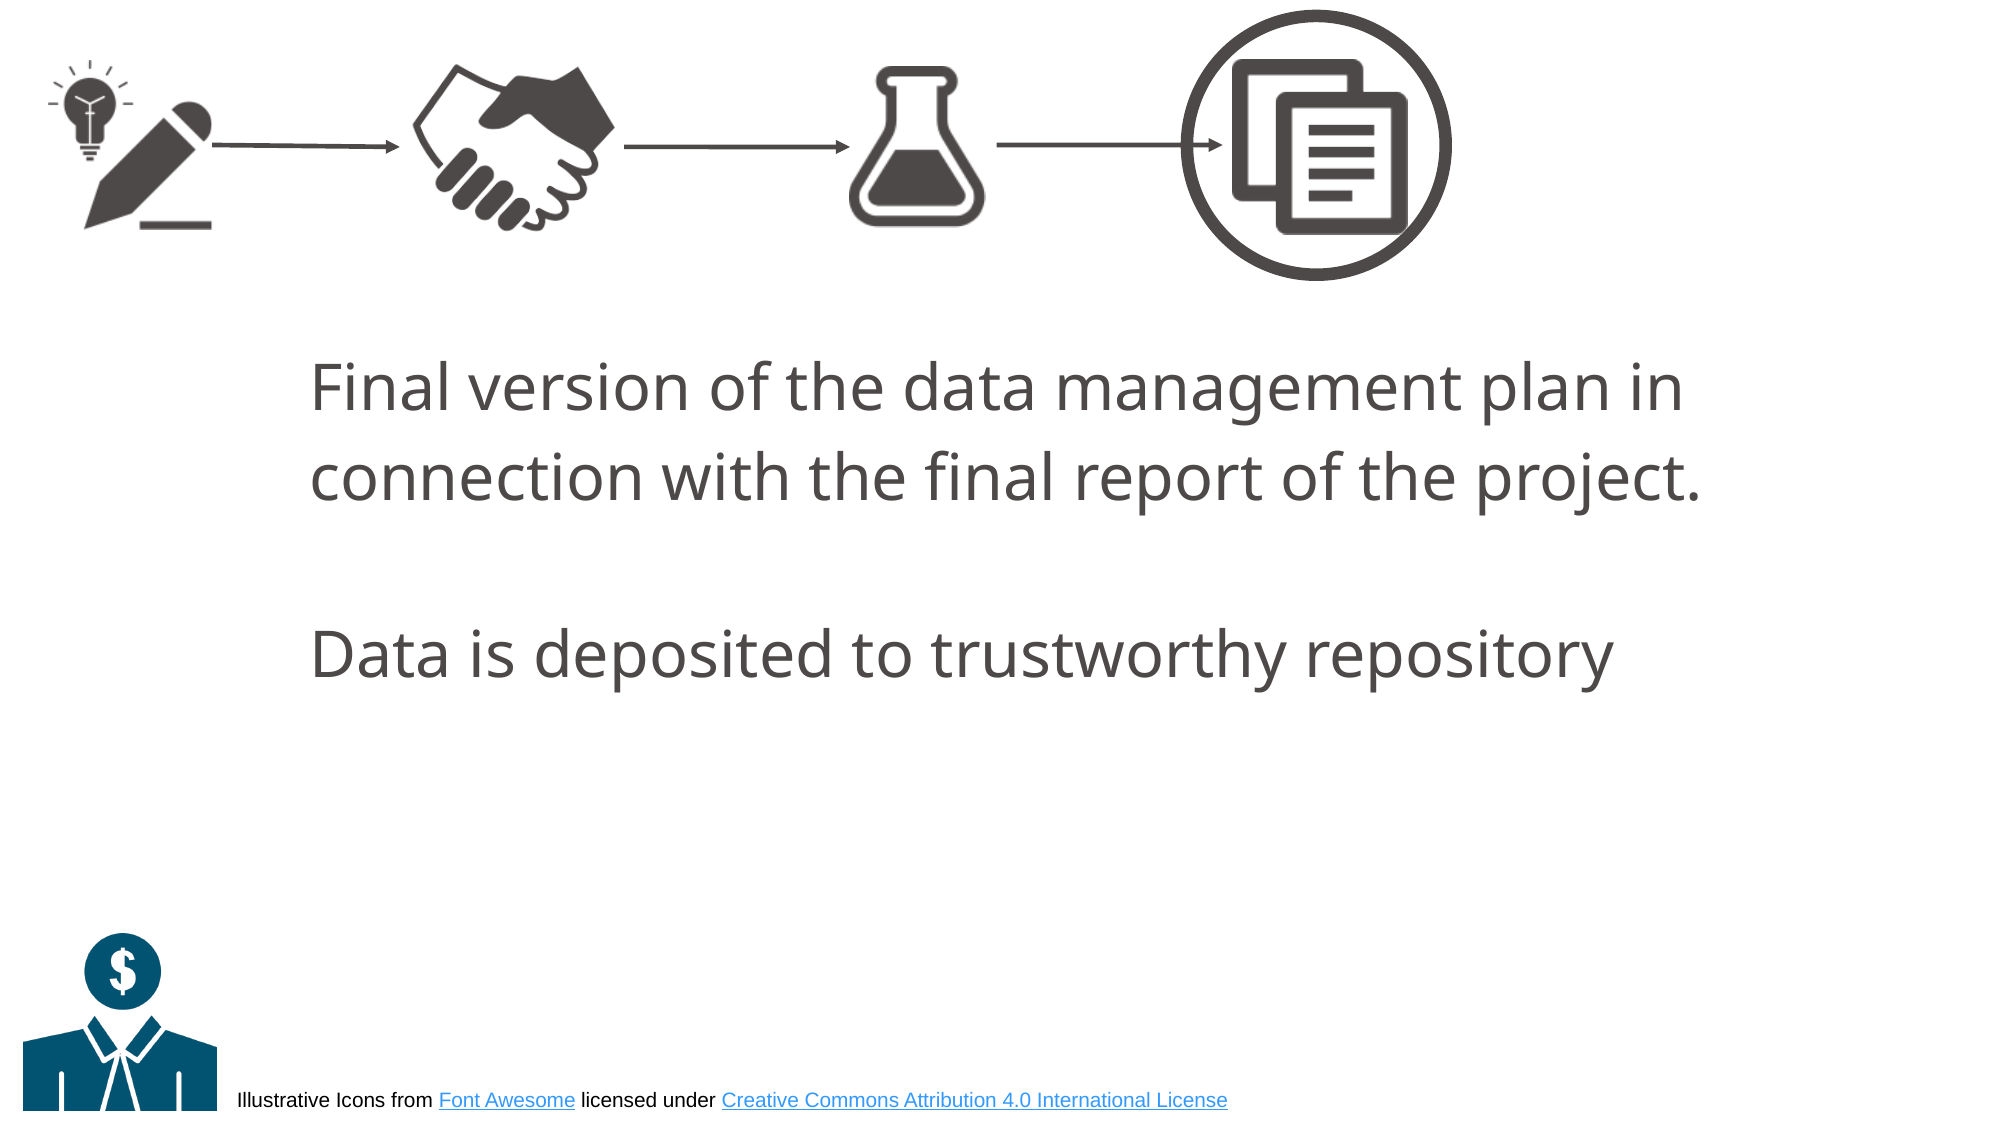

Final version of the data management plan in connection with the final report of the project.
Data is deposited to trustworthy repository
Illustrative Icons from Font Awesome licensed under Creative Commons Attribution 4.0 International License